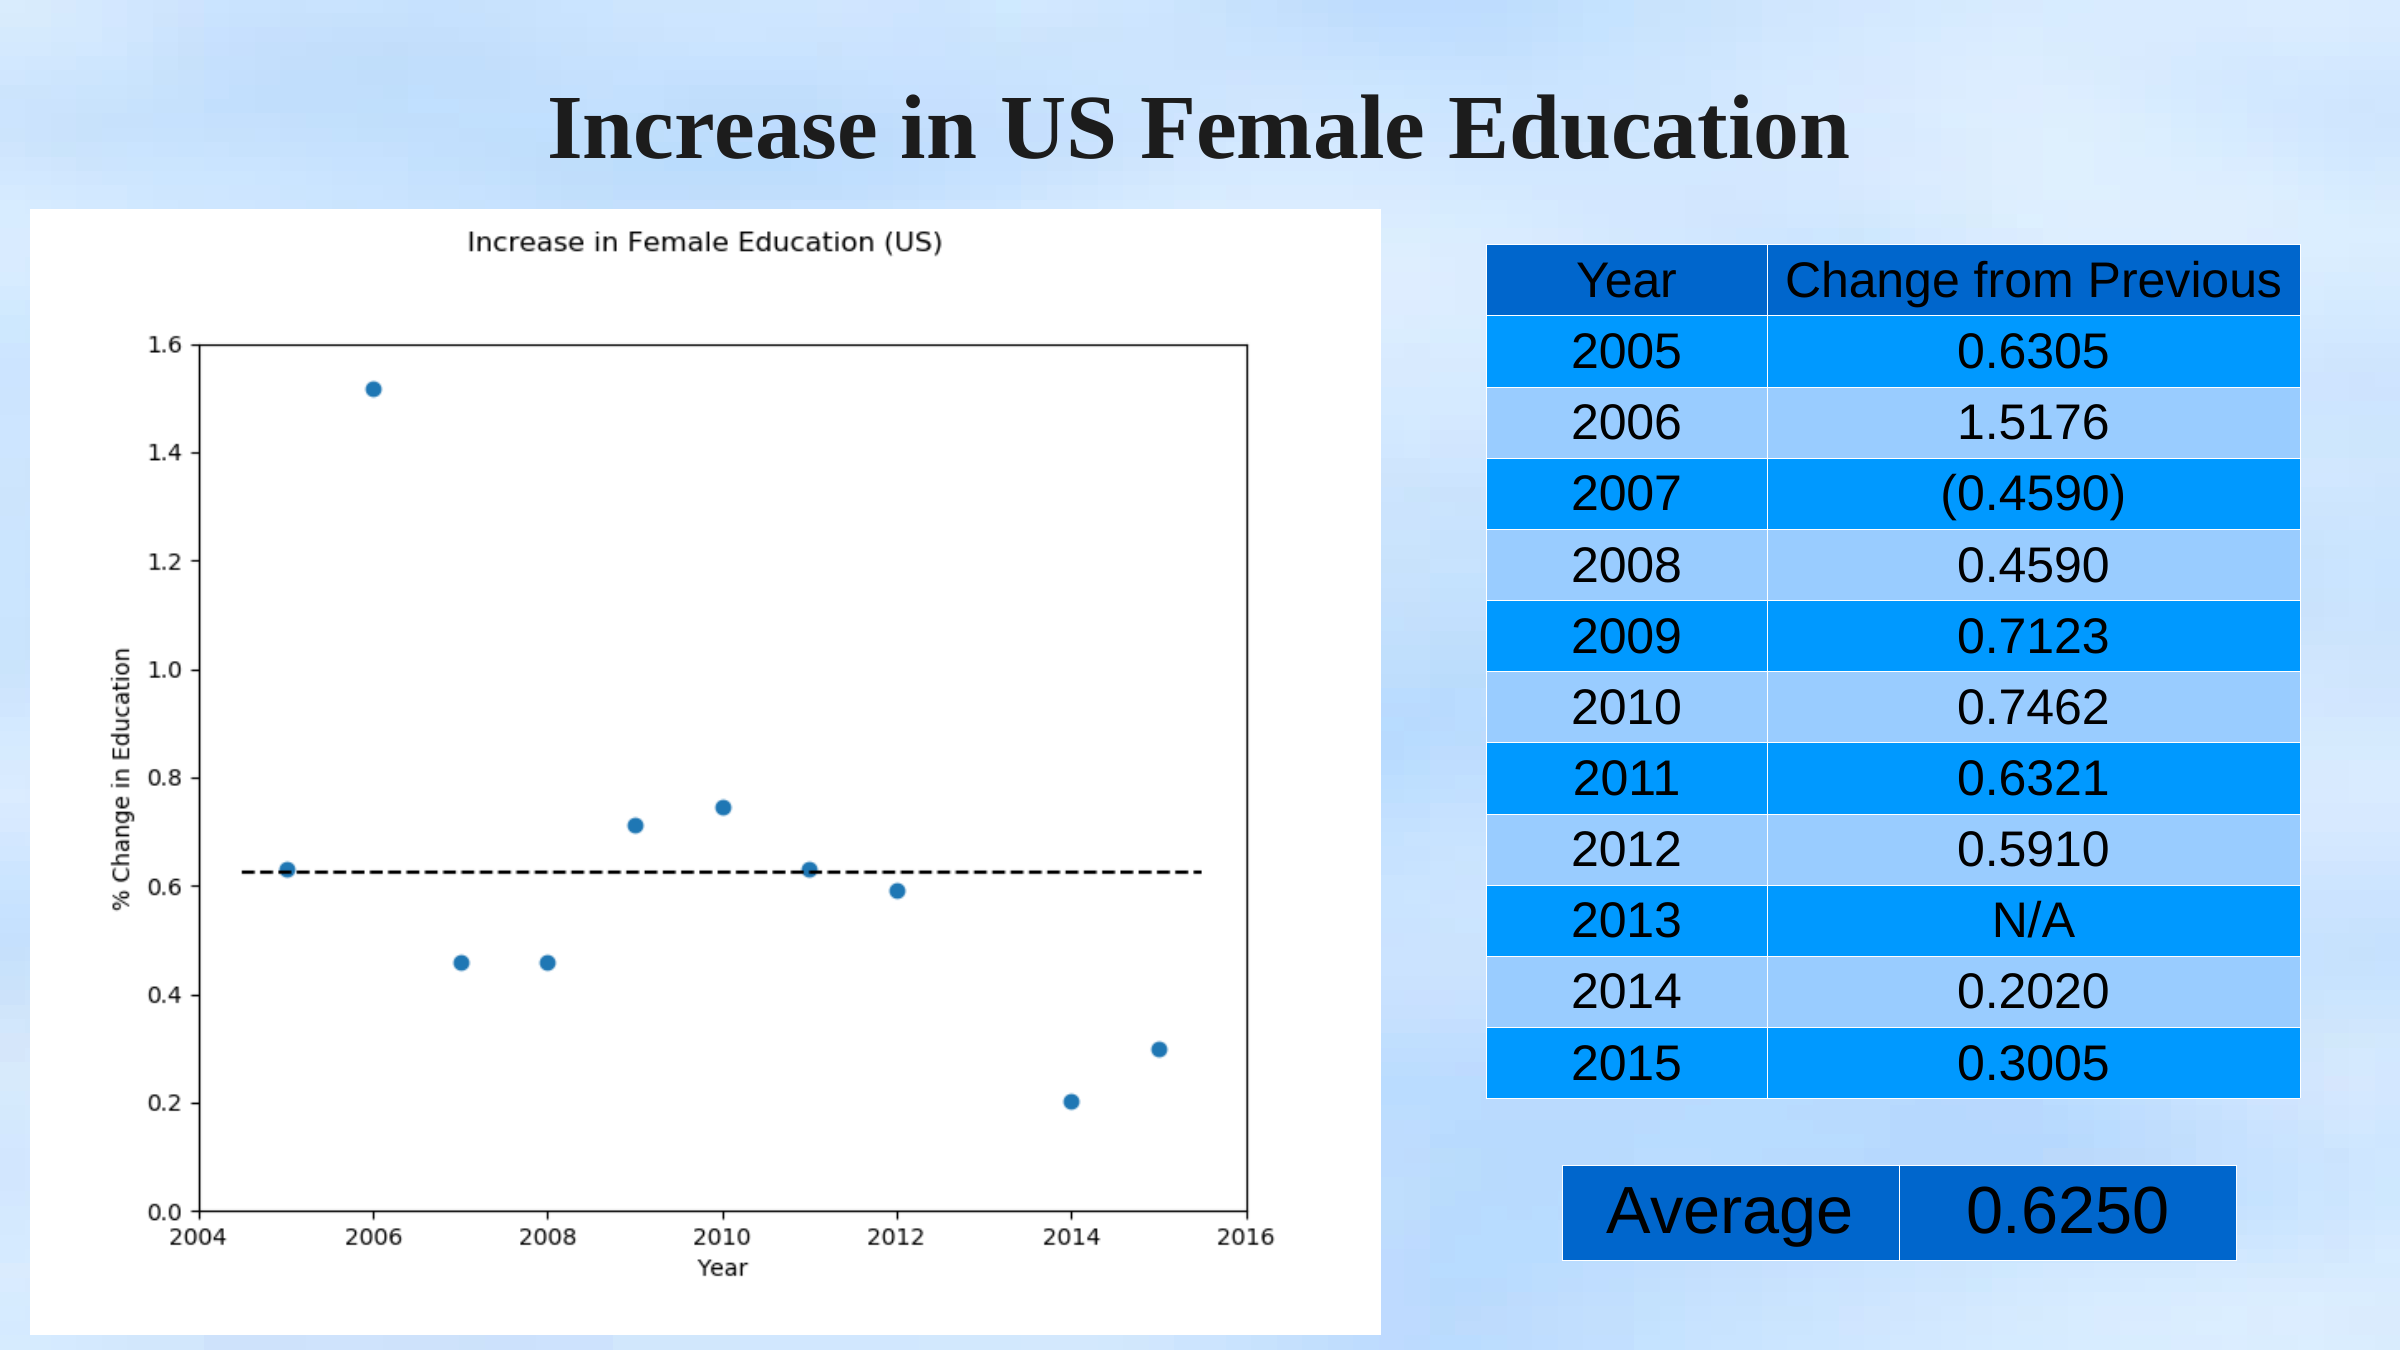

# Increase in US Female Education
| Year | Change from Previous |
| --- | --- |
| 2005 | 0.6305 |
| 2006 | 1.5176 |
| 2007 | (0.4590) |
| 2008 | 0.4590 |
| 2009 | 0.7123 |
| 2010 | 0.7462 |
| 2011 | 0.6321 |
| 2012 | 0.5910 |
| 2013 | N/A |
| 2014 | 0.2020 |
| 2015 | 0.3005 |
| Average | 0.6250 |
| --- | --- |